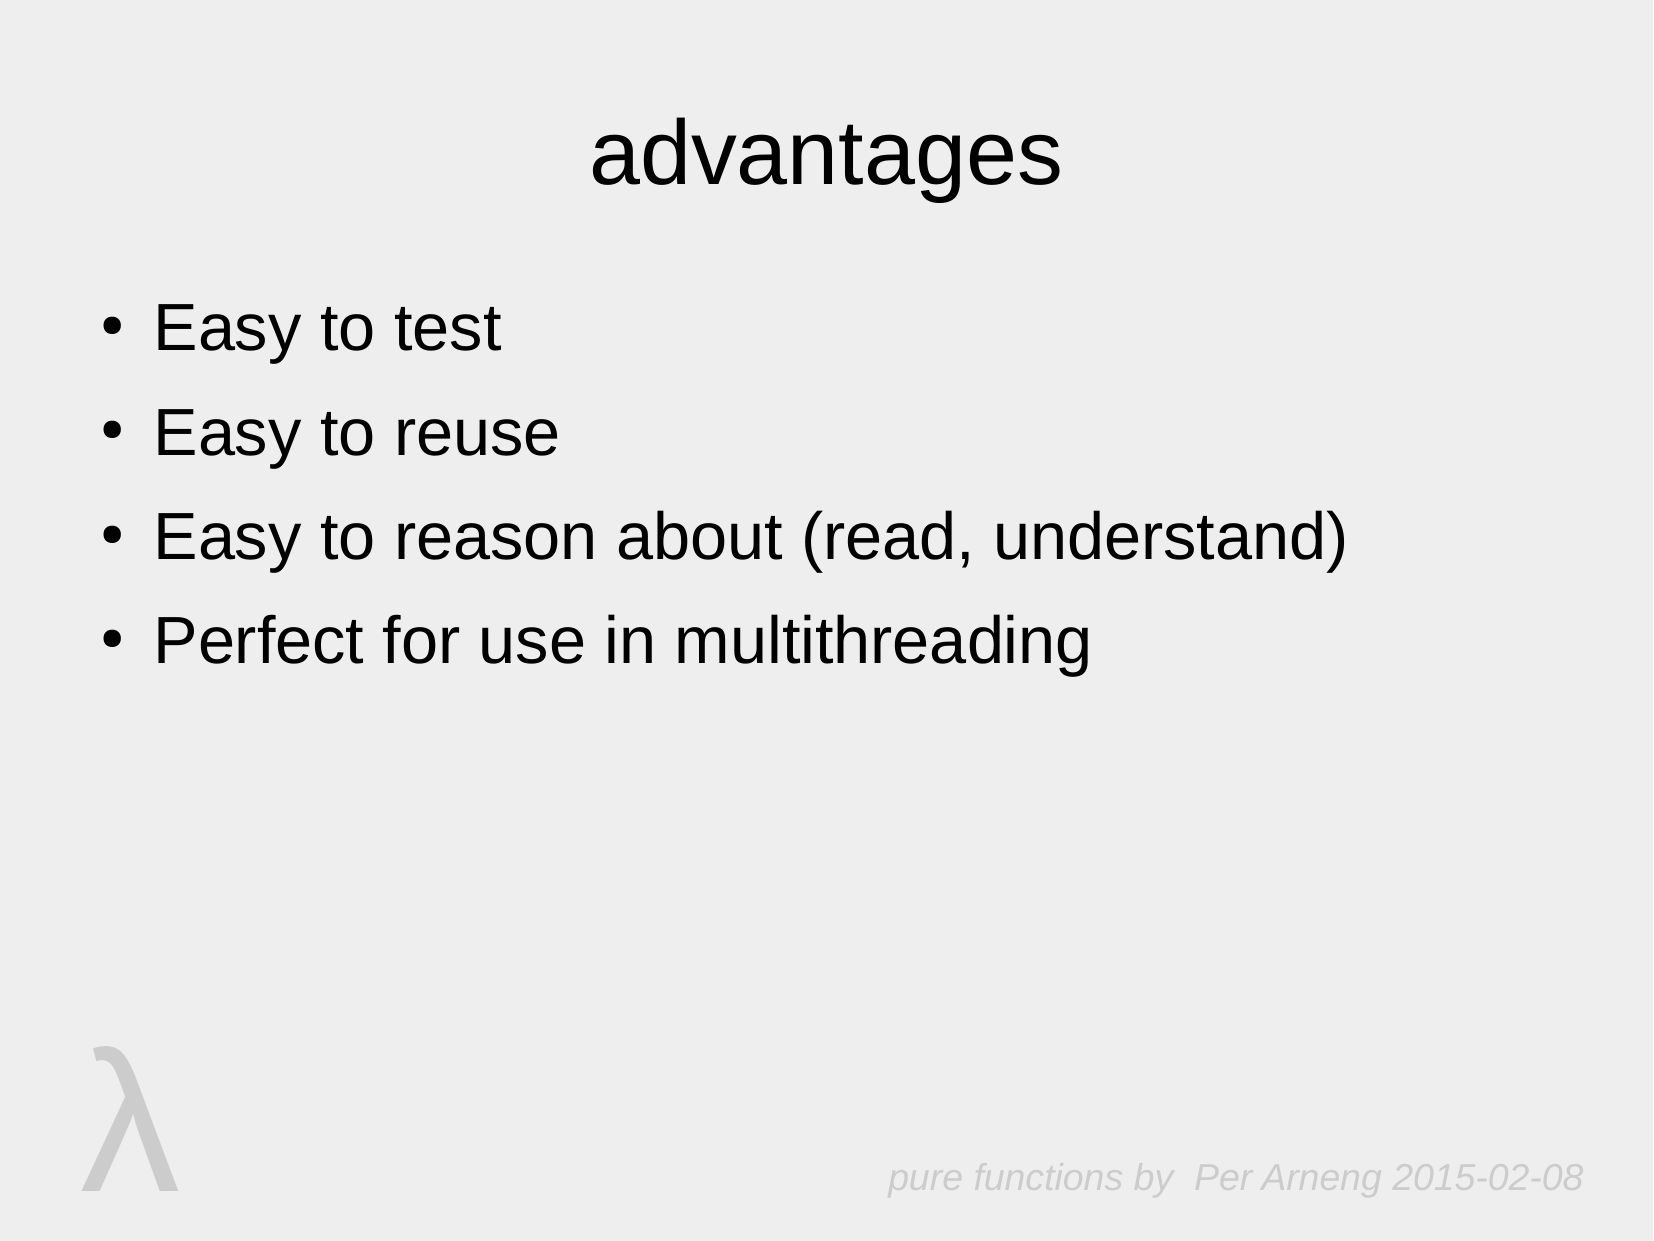

# advantages
Easy to test
Easy to reuse
Easy to reason about (read, understand)
Perfect for use in multithreading